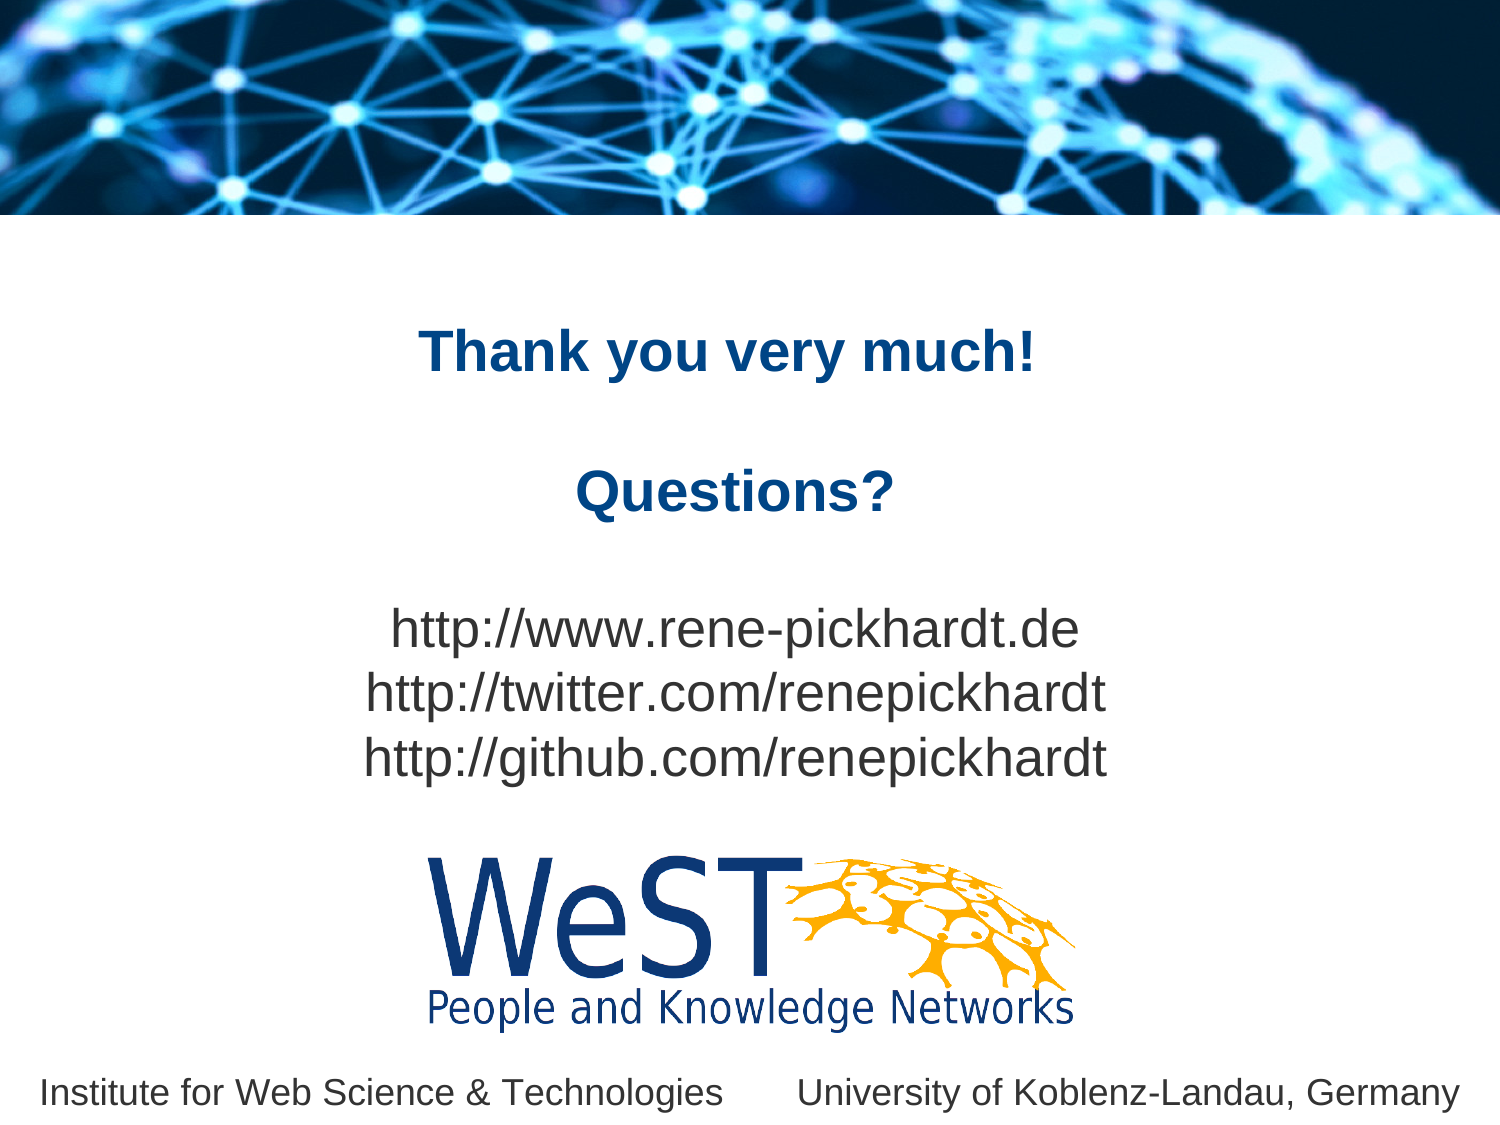

Thank you very much!
Questions?
http://www.rene-pickhardt.de
http://twitter.com/renepickhardt
http://github.com/renepickhardt